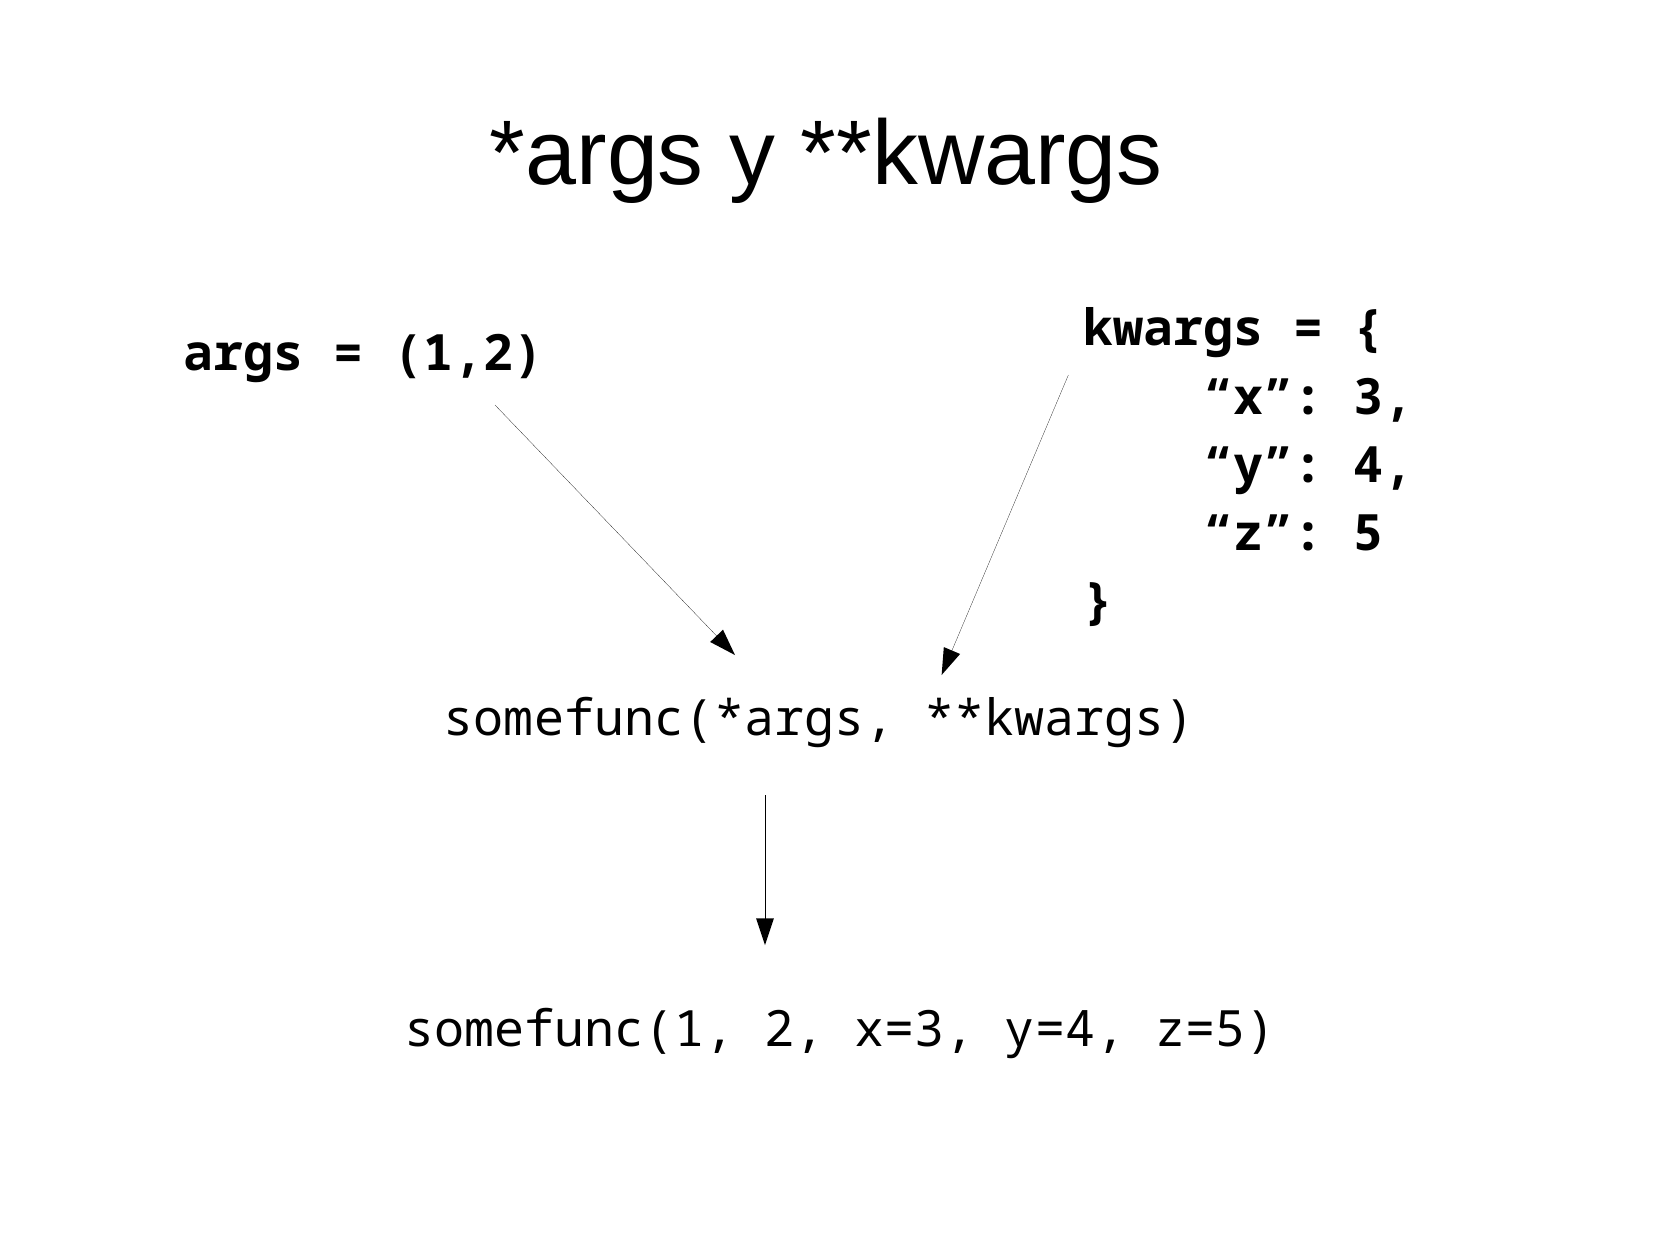

# *args y **kwargs
kwargs = {
 “x”: 3,
 “y”: 4,
 “z”: 5
}
args = (1,2)
somefunc(*args, **kwargs)
somefunc(1, 2, x=3, y=4, z=5)